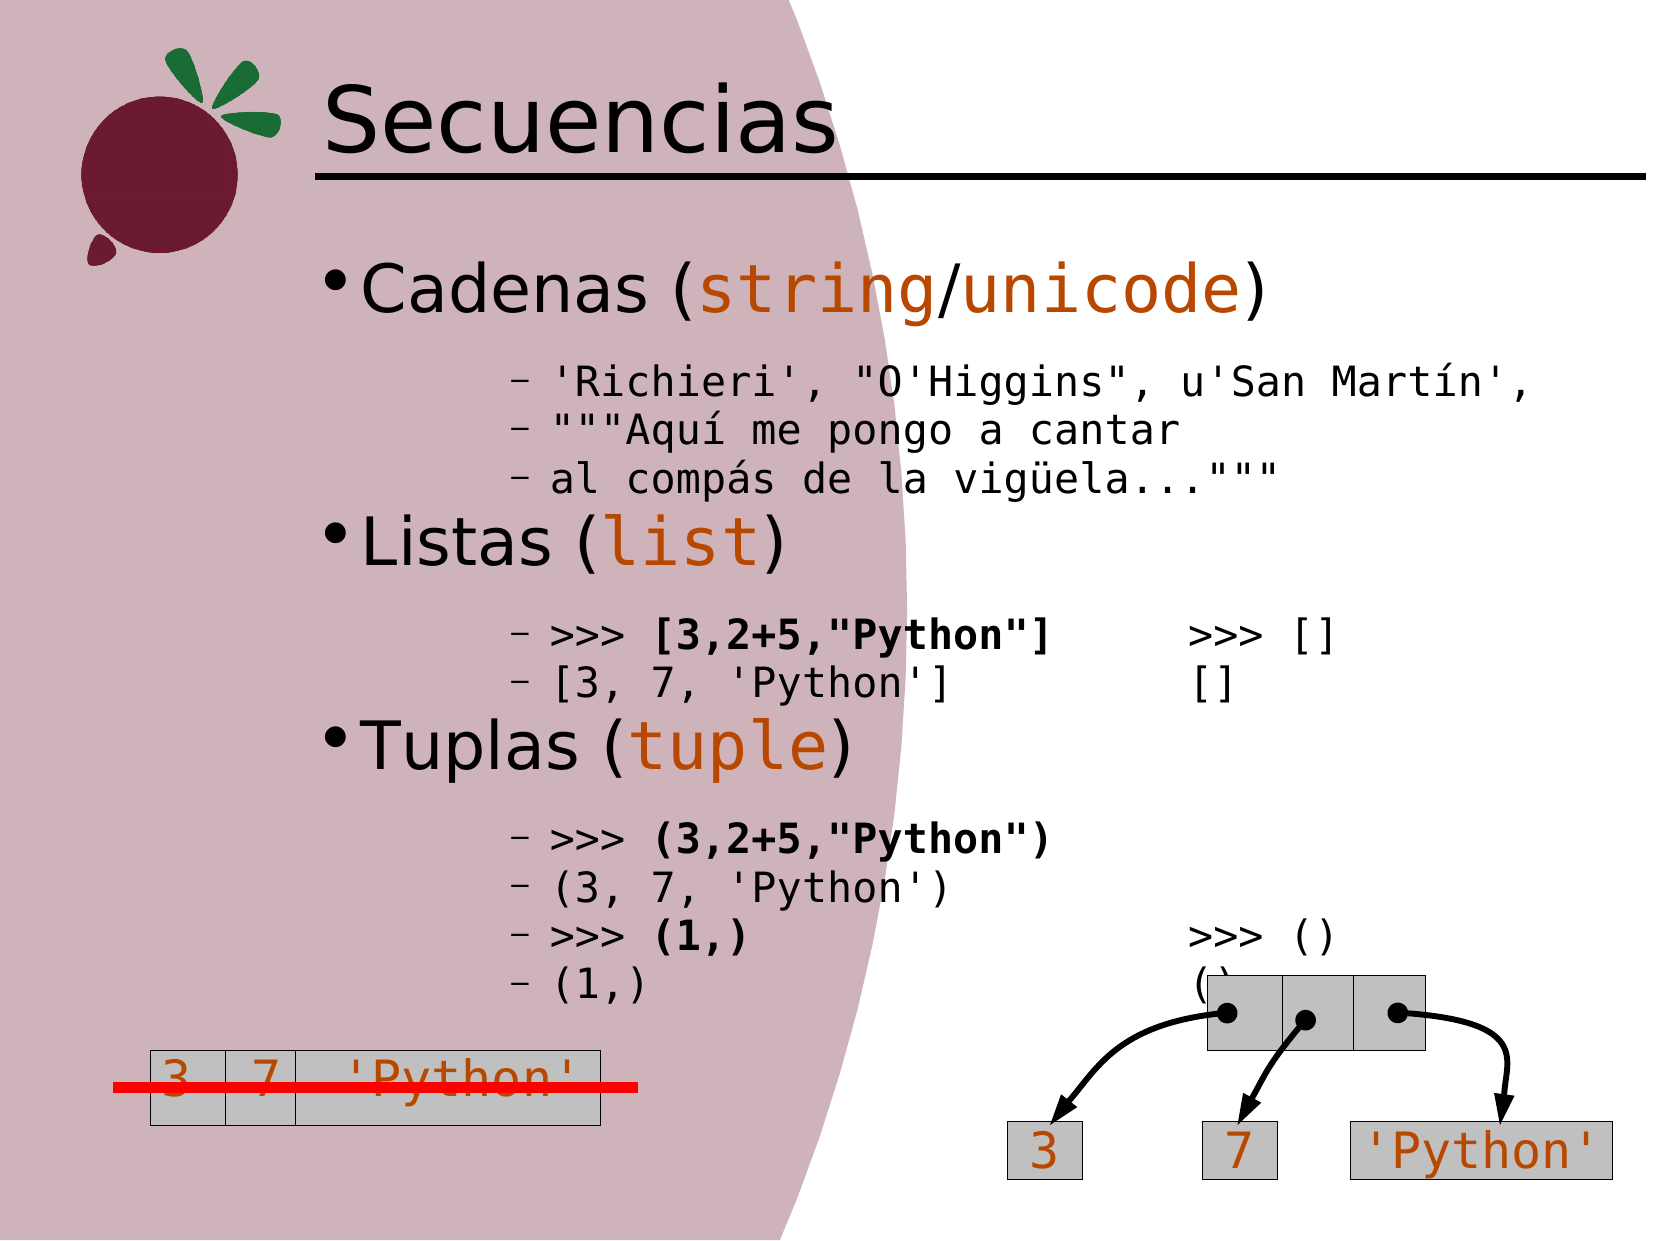

# Secuencias
Cadenas (string/unicode)
'Richieri', "O'Higgins", u'San Martín',
"""Aquí me pongo a cantar
al compás de la vigüela..."""
Listas (list)
>>> [3,2+5,"Python"]		>>> []
[3, 7, 'Python']				[]
Tuplas (tuple)
>>> (3,2+5,"Python")
(3, 7, 'Python')
>>> (1,)						>>> ()
(1,)								()
3 7 'Python'
3
7
'Python'